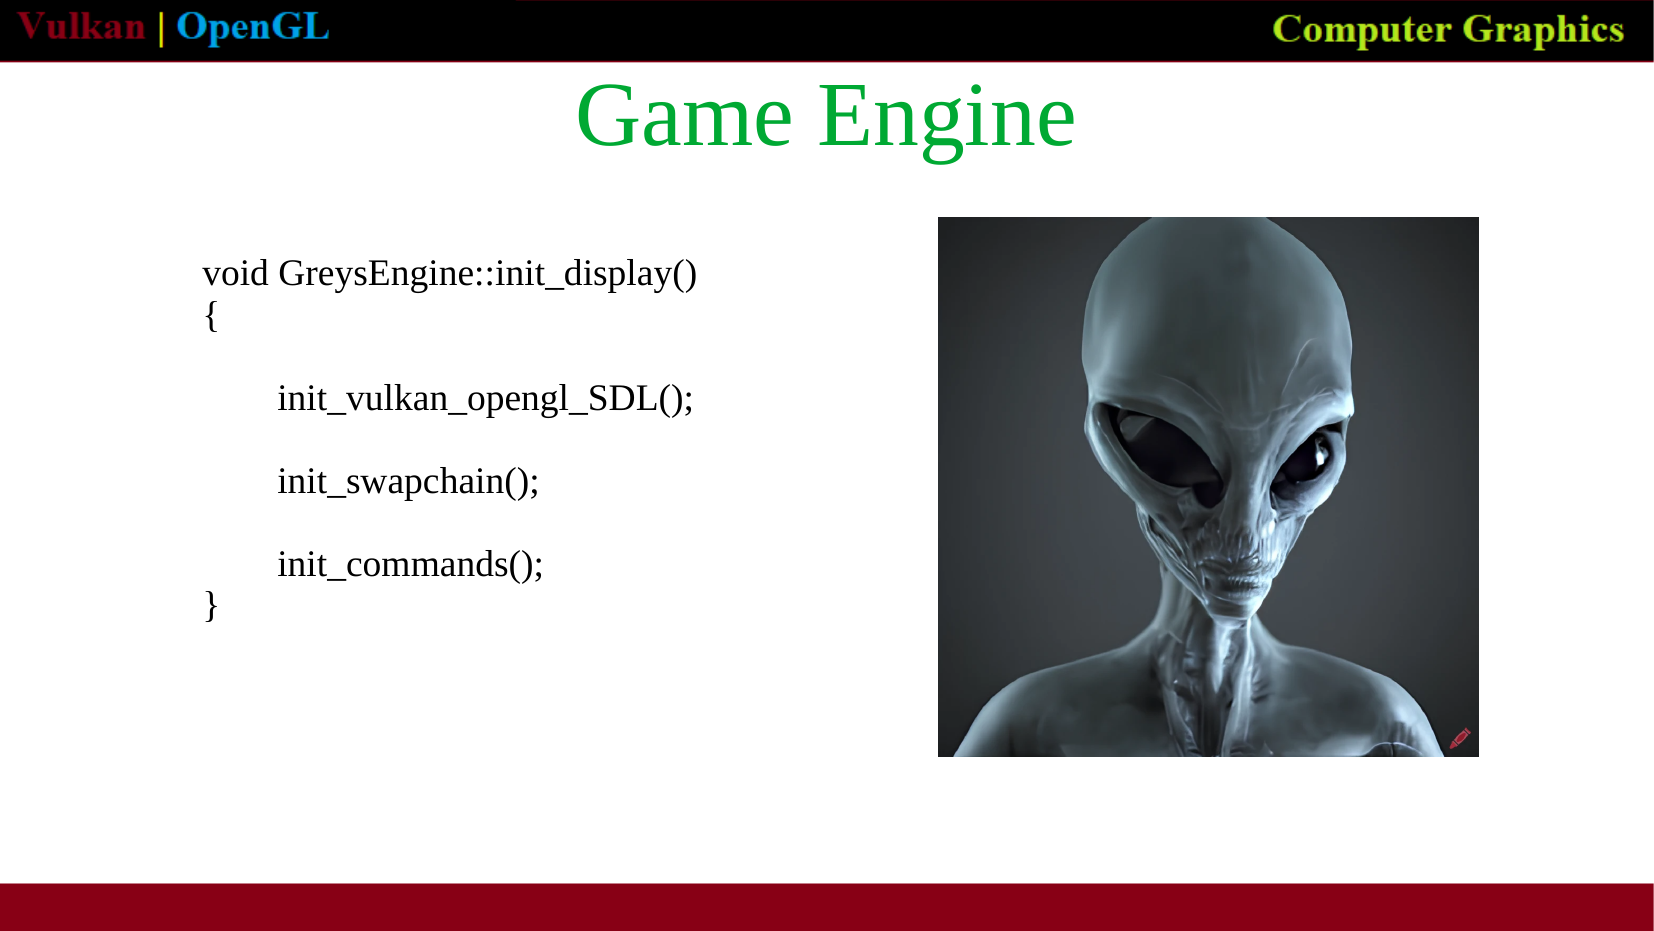

# Game Engine
void GreysEngine::init_display()
{
	init_vulkan_opengl_SDL();
	init_swapchain();
	init_commands();
}